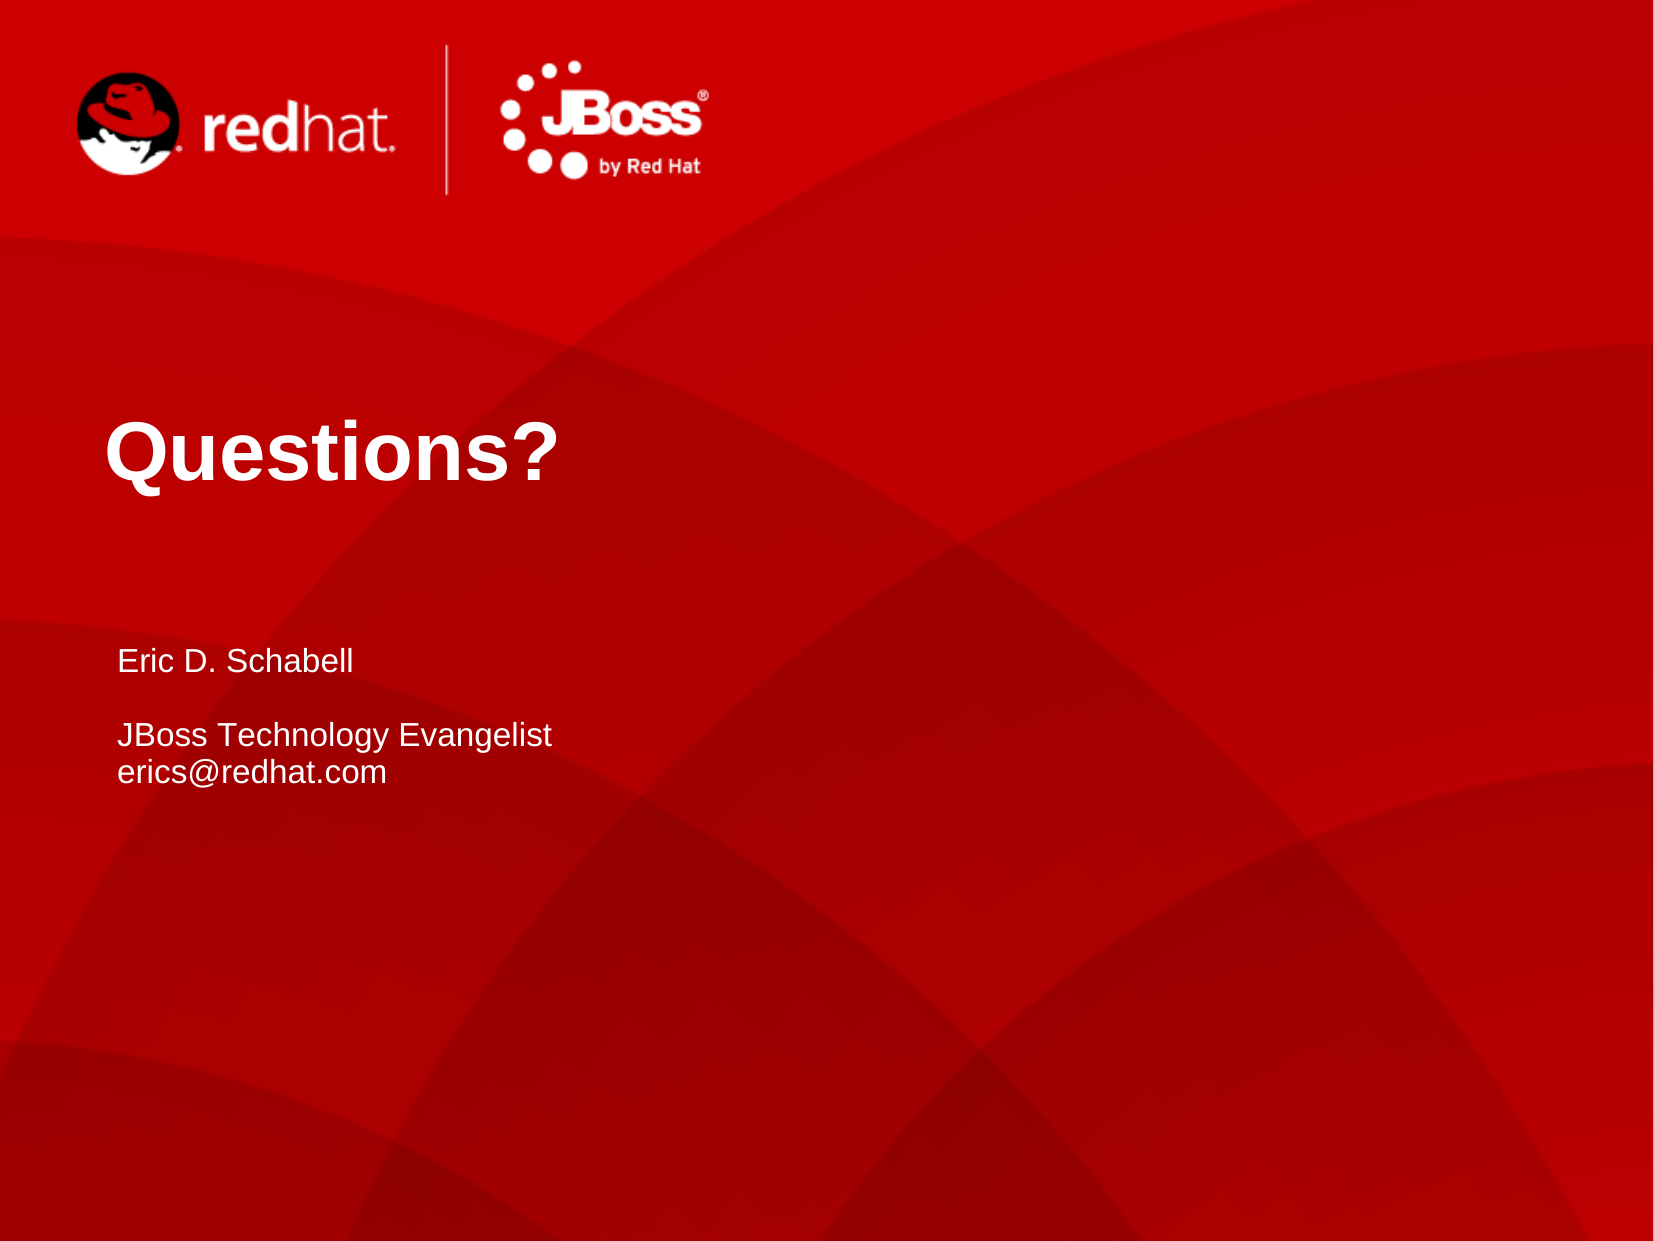

Questions?
Eric D. Schabell
JBoss Technology Evangelist
erics@redhat.com